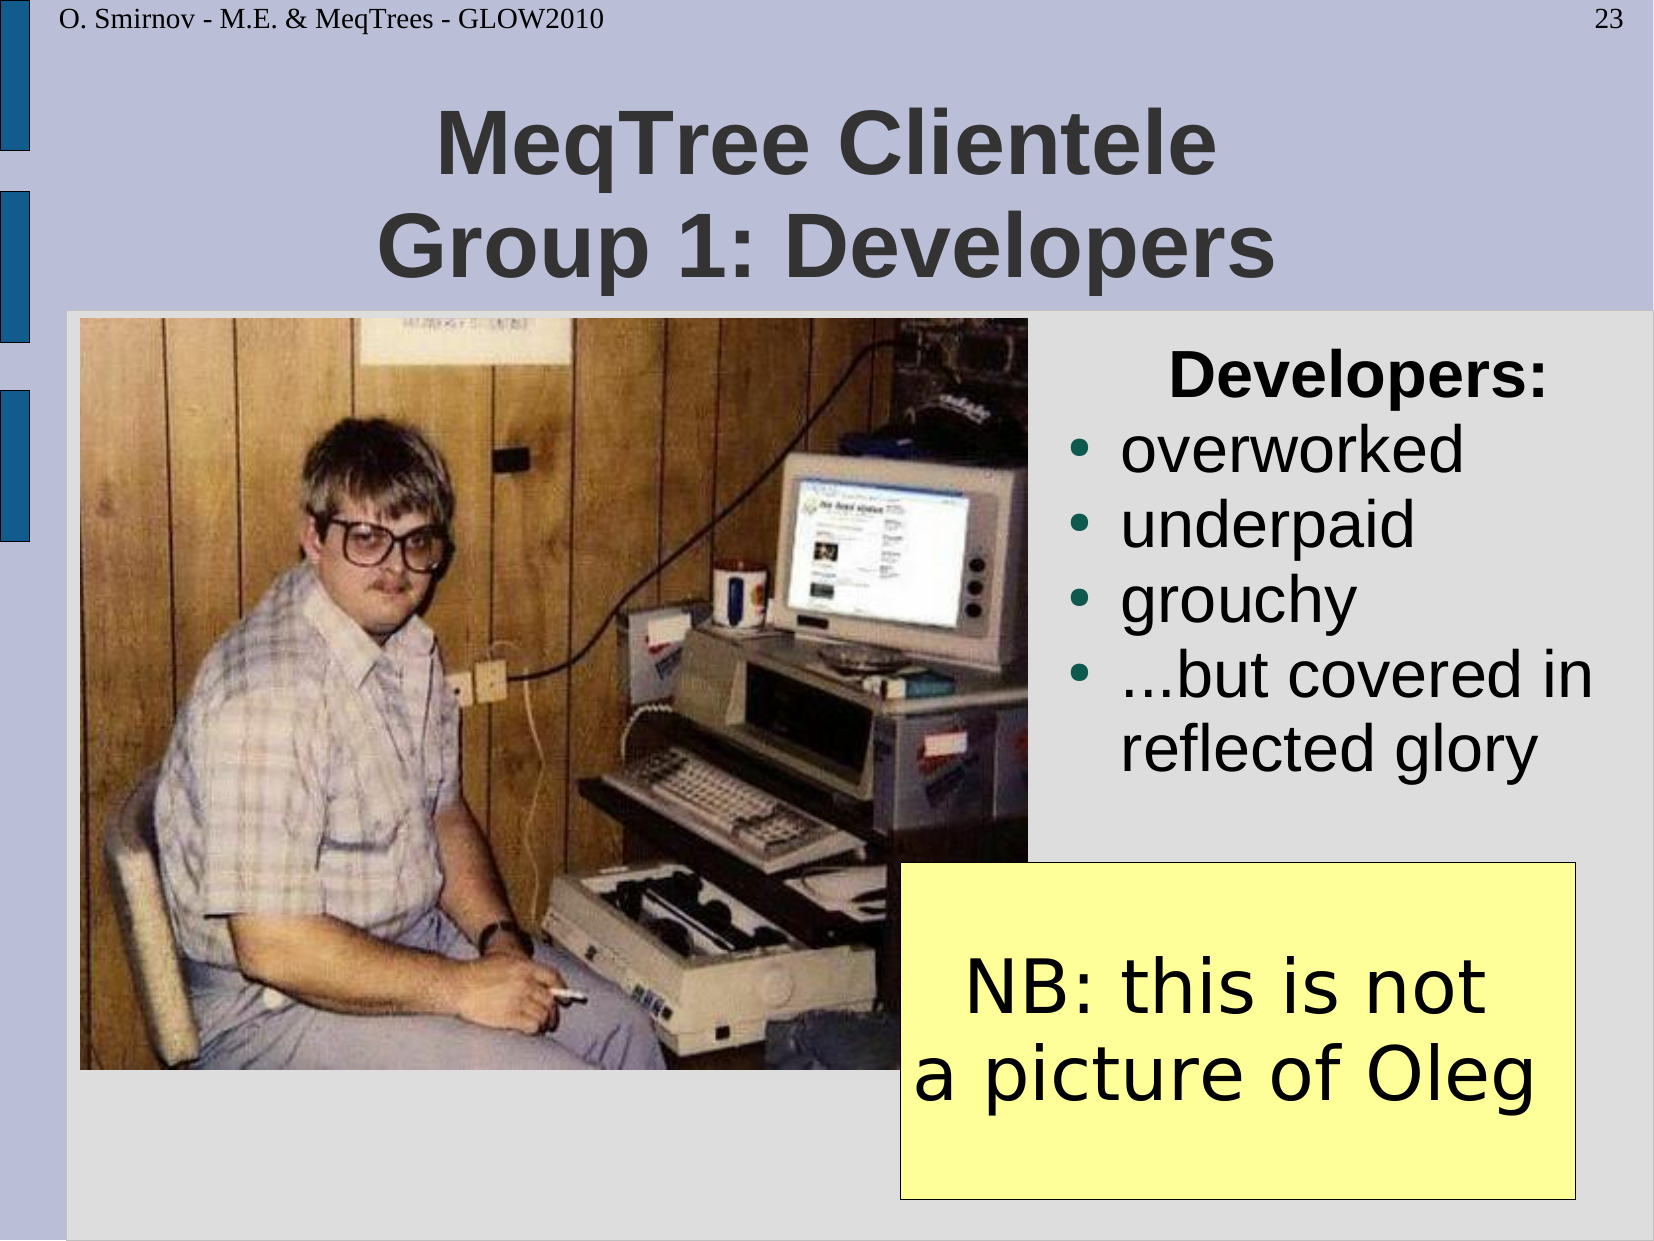

O. Smirnov - M.E. & MeqTrees - GLOW2010
23
# MeqTree Clientele Group 1: Developers
Developers:
overworked
underpaid
grouchy
...but covered in reflected glory
NB: this is not
a picture of Oleg